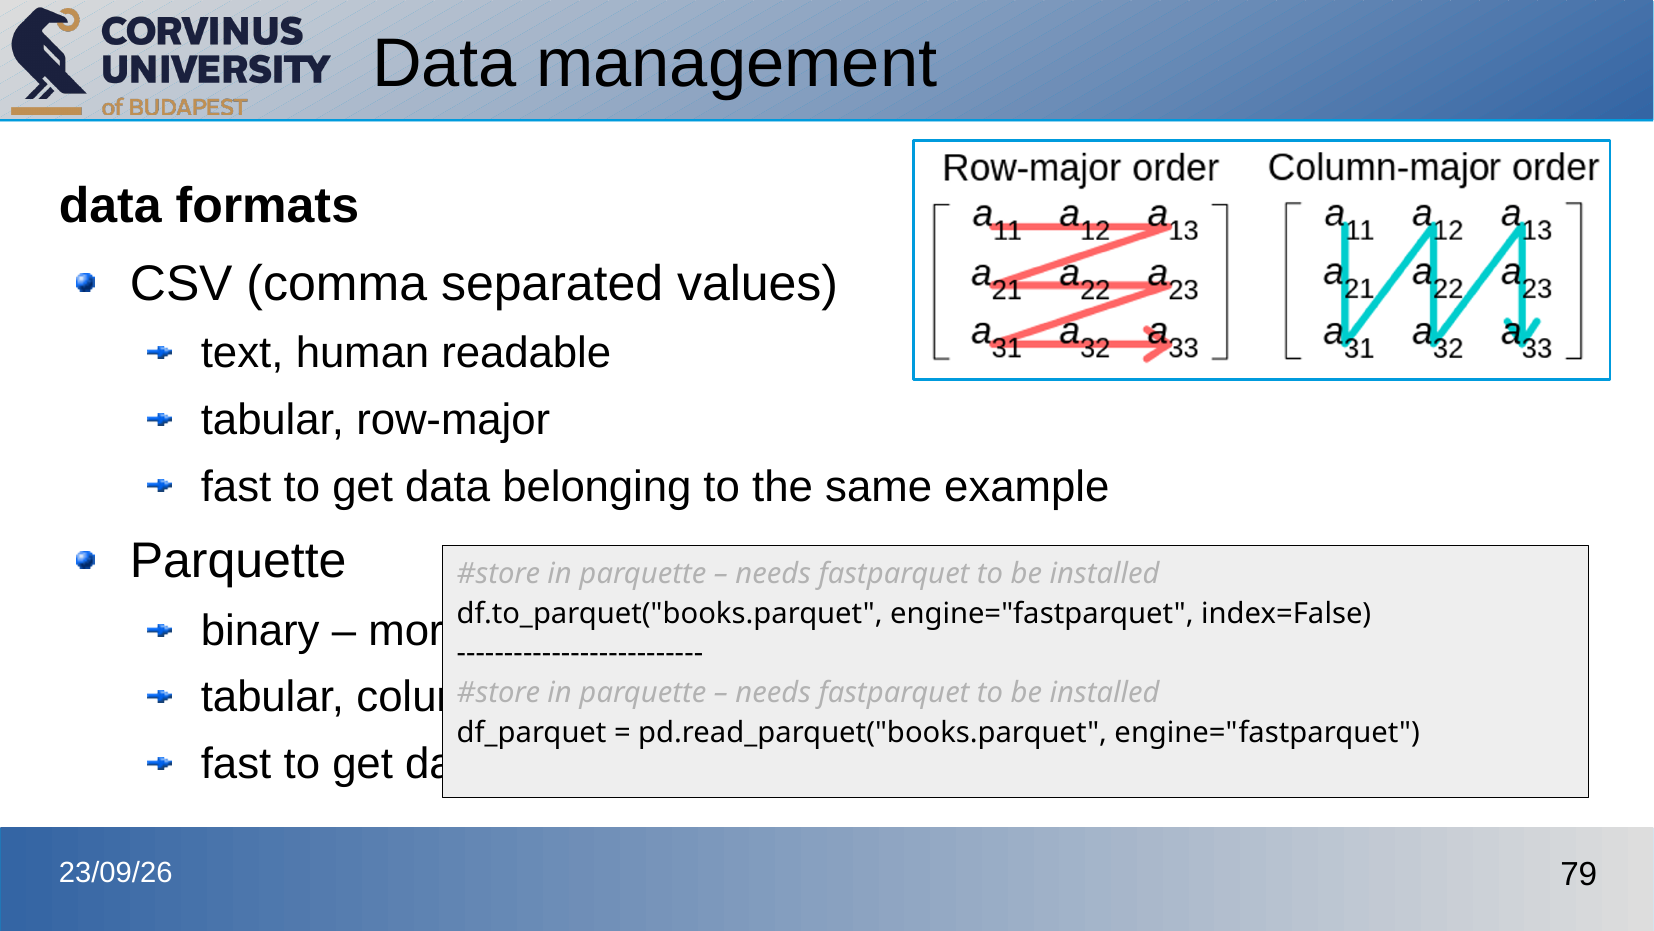

# Data management
data formats
CSV (comma separated values)
text, human readable
tabular, row-major
fast to get data belonging to the same example
Parquette
binary – more compact, but not human readable
tabular, column major
fast to get data belonging to the same feature
#store in parquette – needs fastparquet to be installed
df.to_parquet("books.parquet", engine="fastparquet", index=False)
--------------------------
#store in parquette – needs fastparquet to be installed
df_parquet = pd.read_parquet("books.parquet", engine="fastparquet")